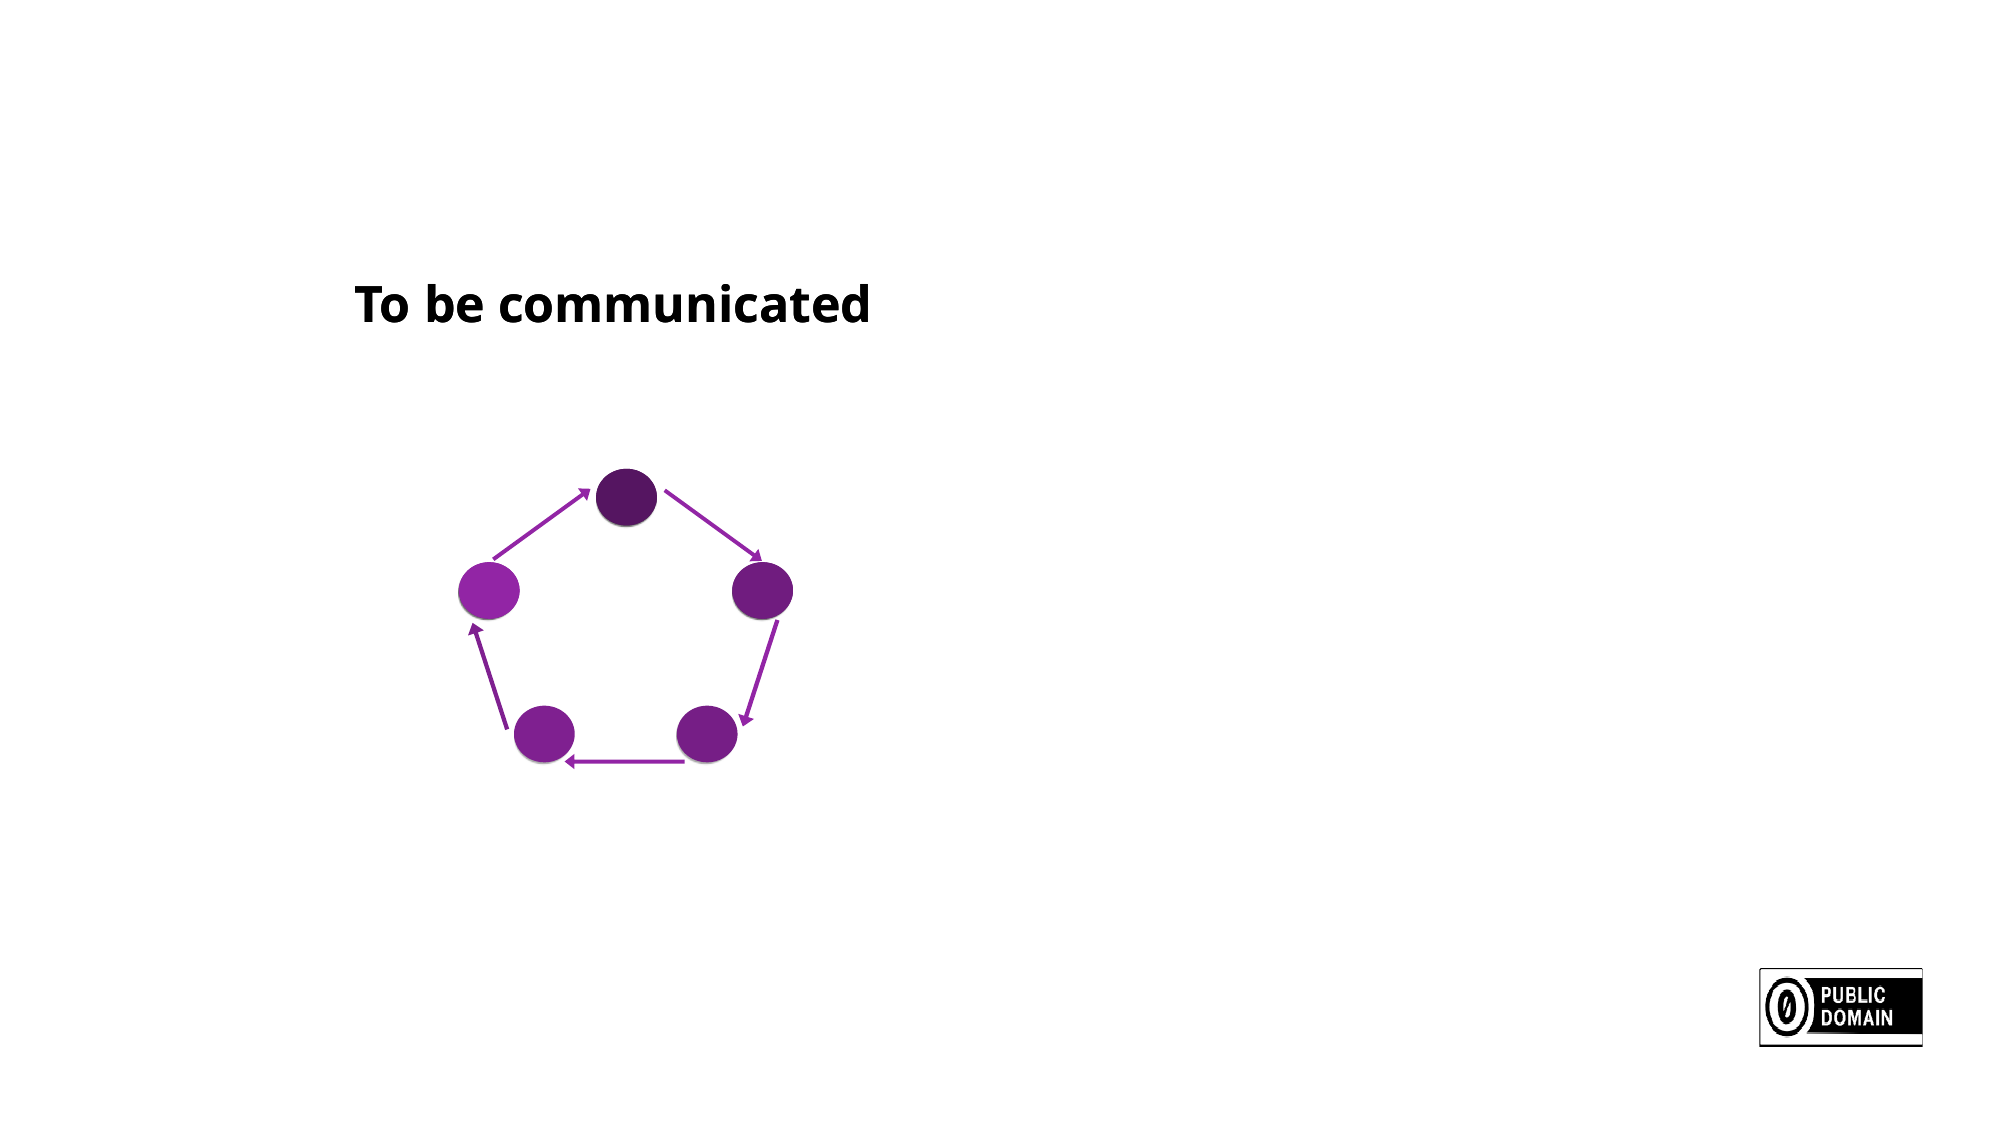

#
To be communicated
To be communicated